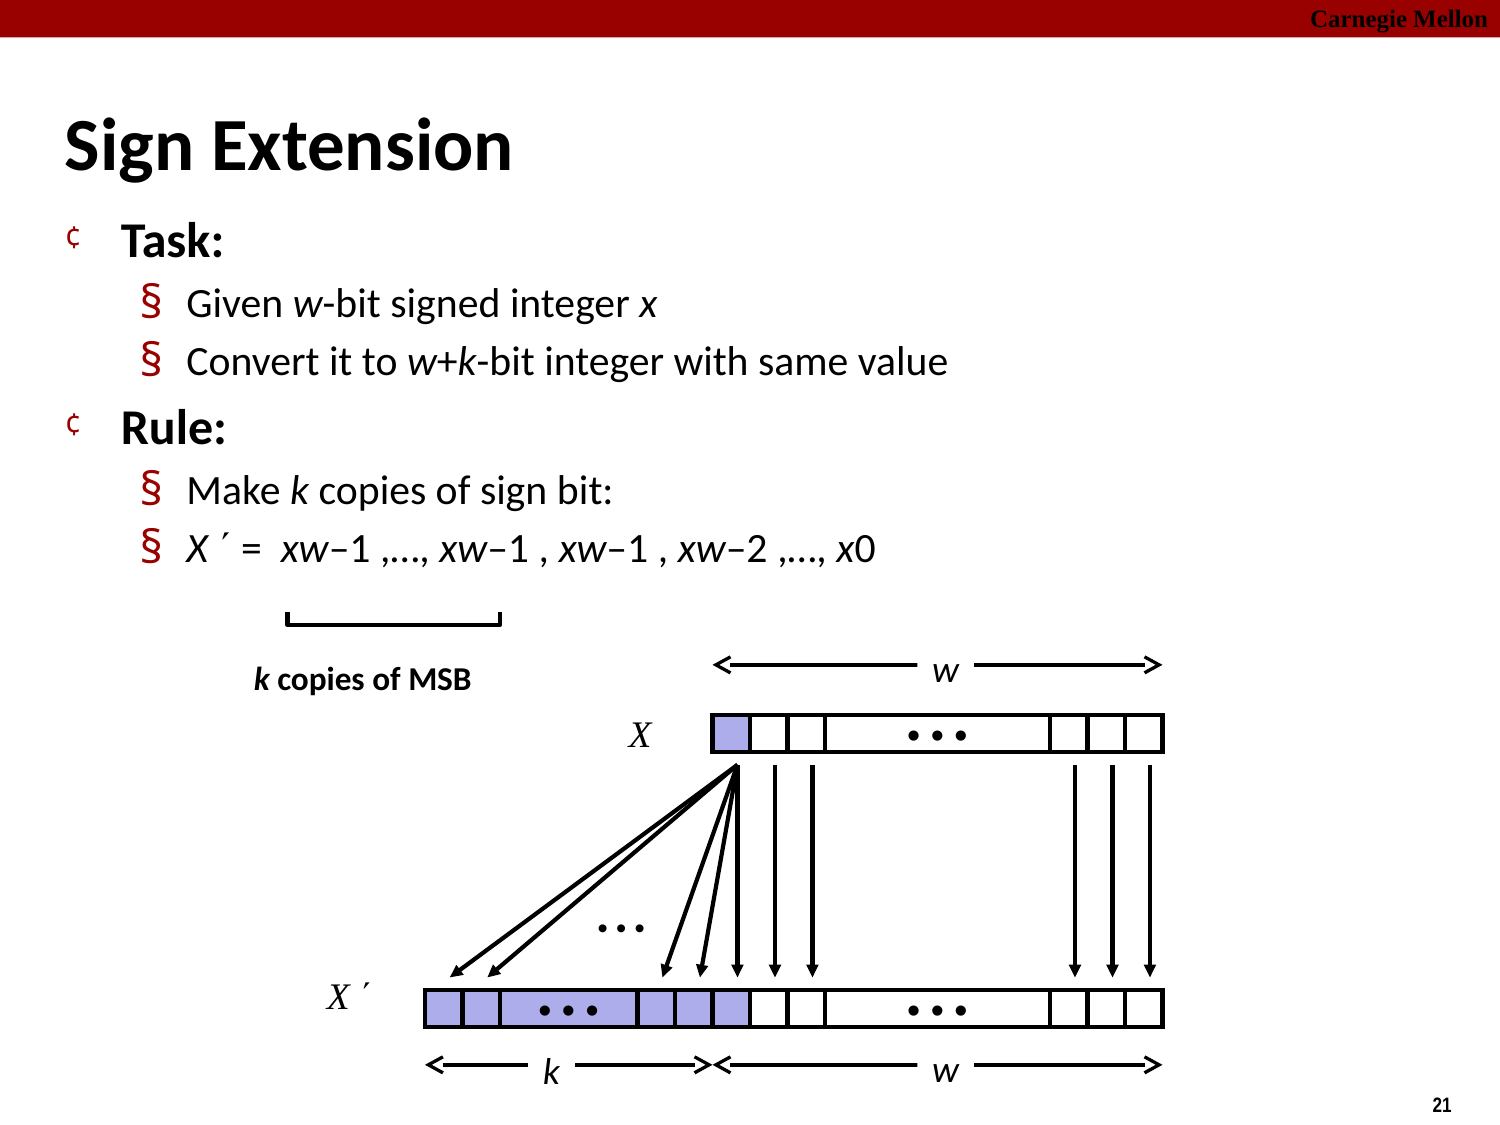

# Sign Extension
Task:
Given w-bit signed integer x
Convert it to w+k-bit integer with same value
Rule:
Make k copies of sign bit:
X  = xw–1 ,…, xw–1 , xw–1 , xw–2 ,…, x0
w
X
• • •
• • •
X 
• • •
• • •
w
k
k copies of MSB